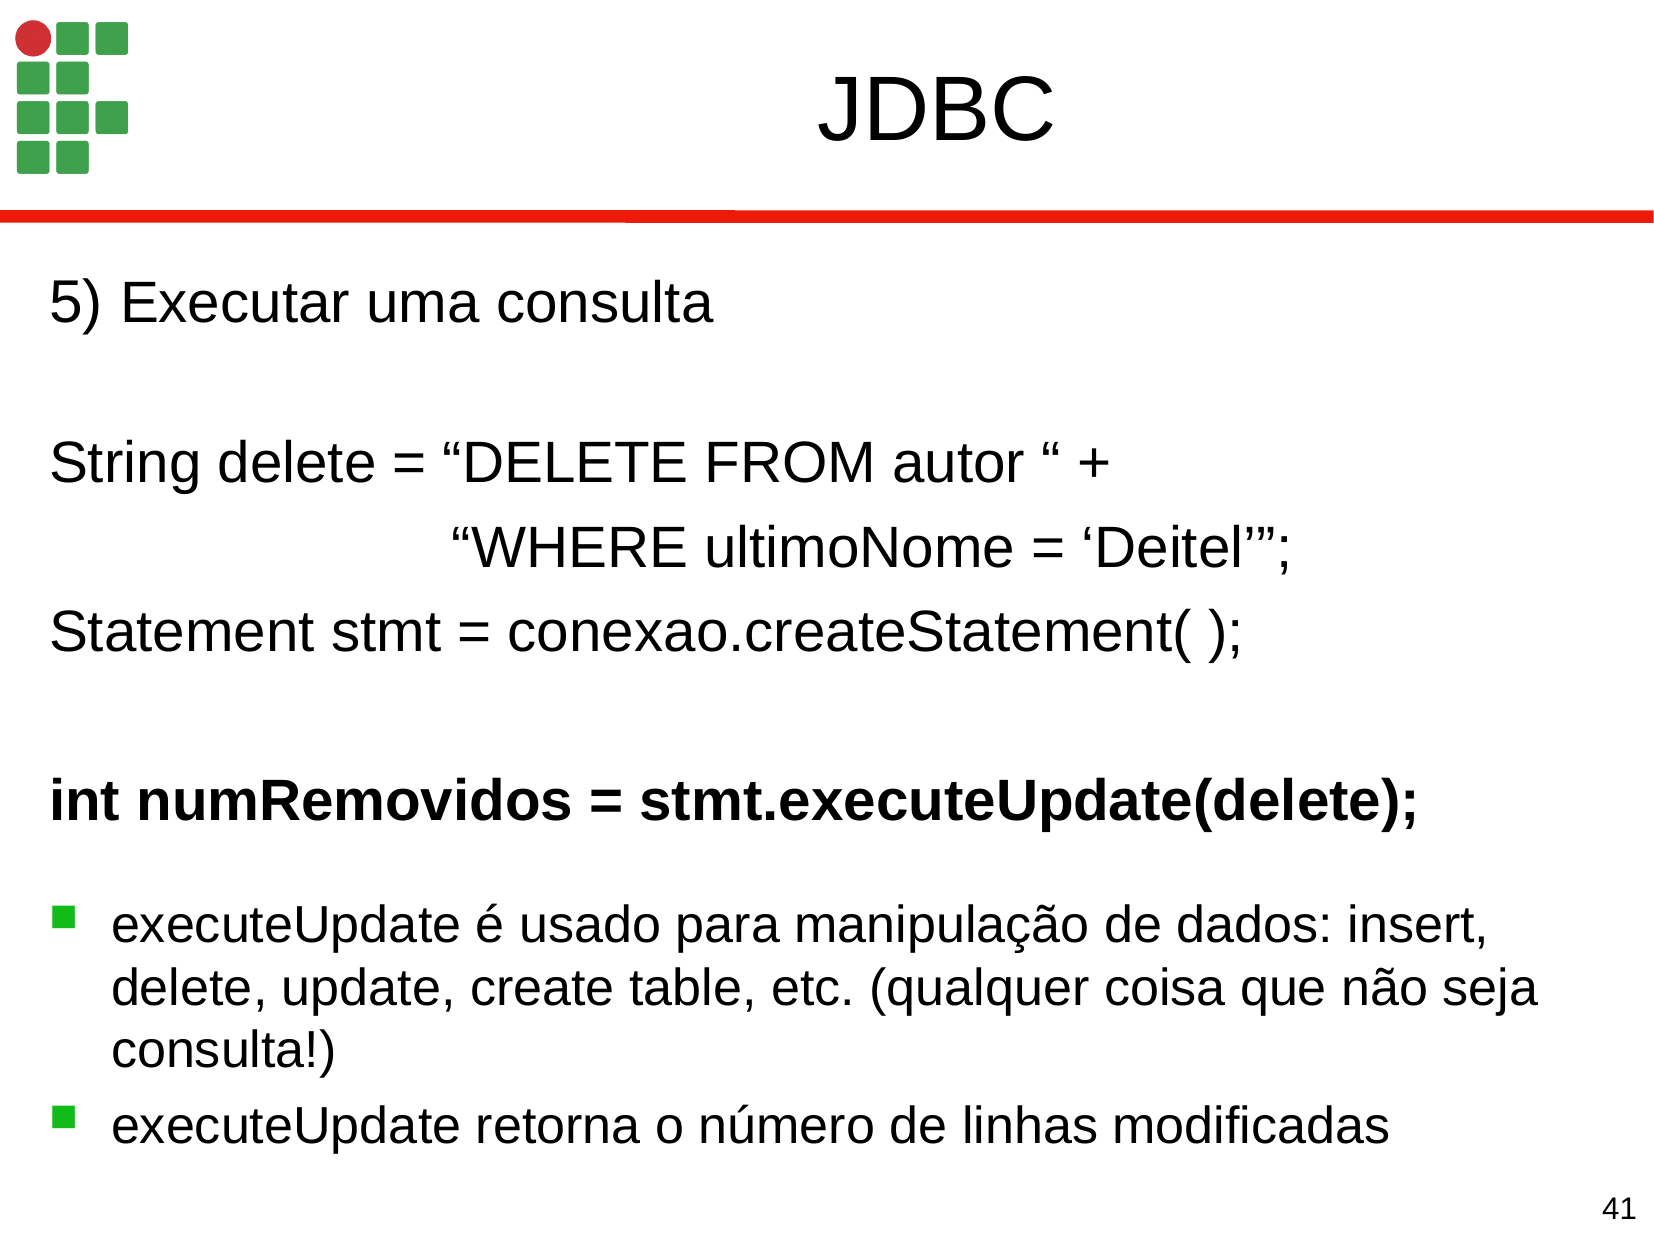

JDBC
5) Executar uma consulta
String delete = “DELETE FROM autor “ +
	 “WHERE ultimoNome = ‘Deitel’”;
Statement stmt = conexao.createStatement( );
int numRemovidos = stmt.executeUpdate(delete);
executeUpdate é usado para manipulação de dados: insert, delete, update, create table, etc. (qualquer coisa que não seja consulta!)
executeUpdate retorna o número de linhas modificadas